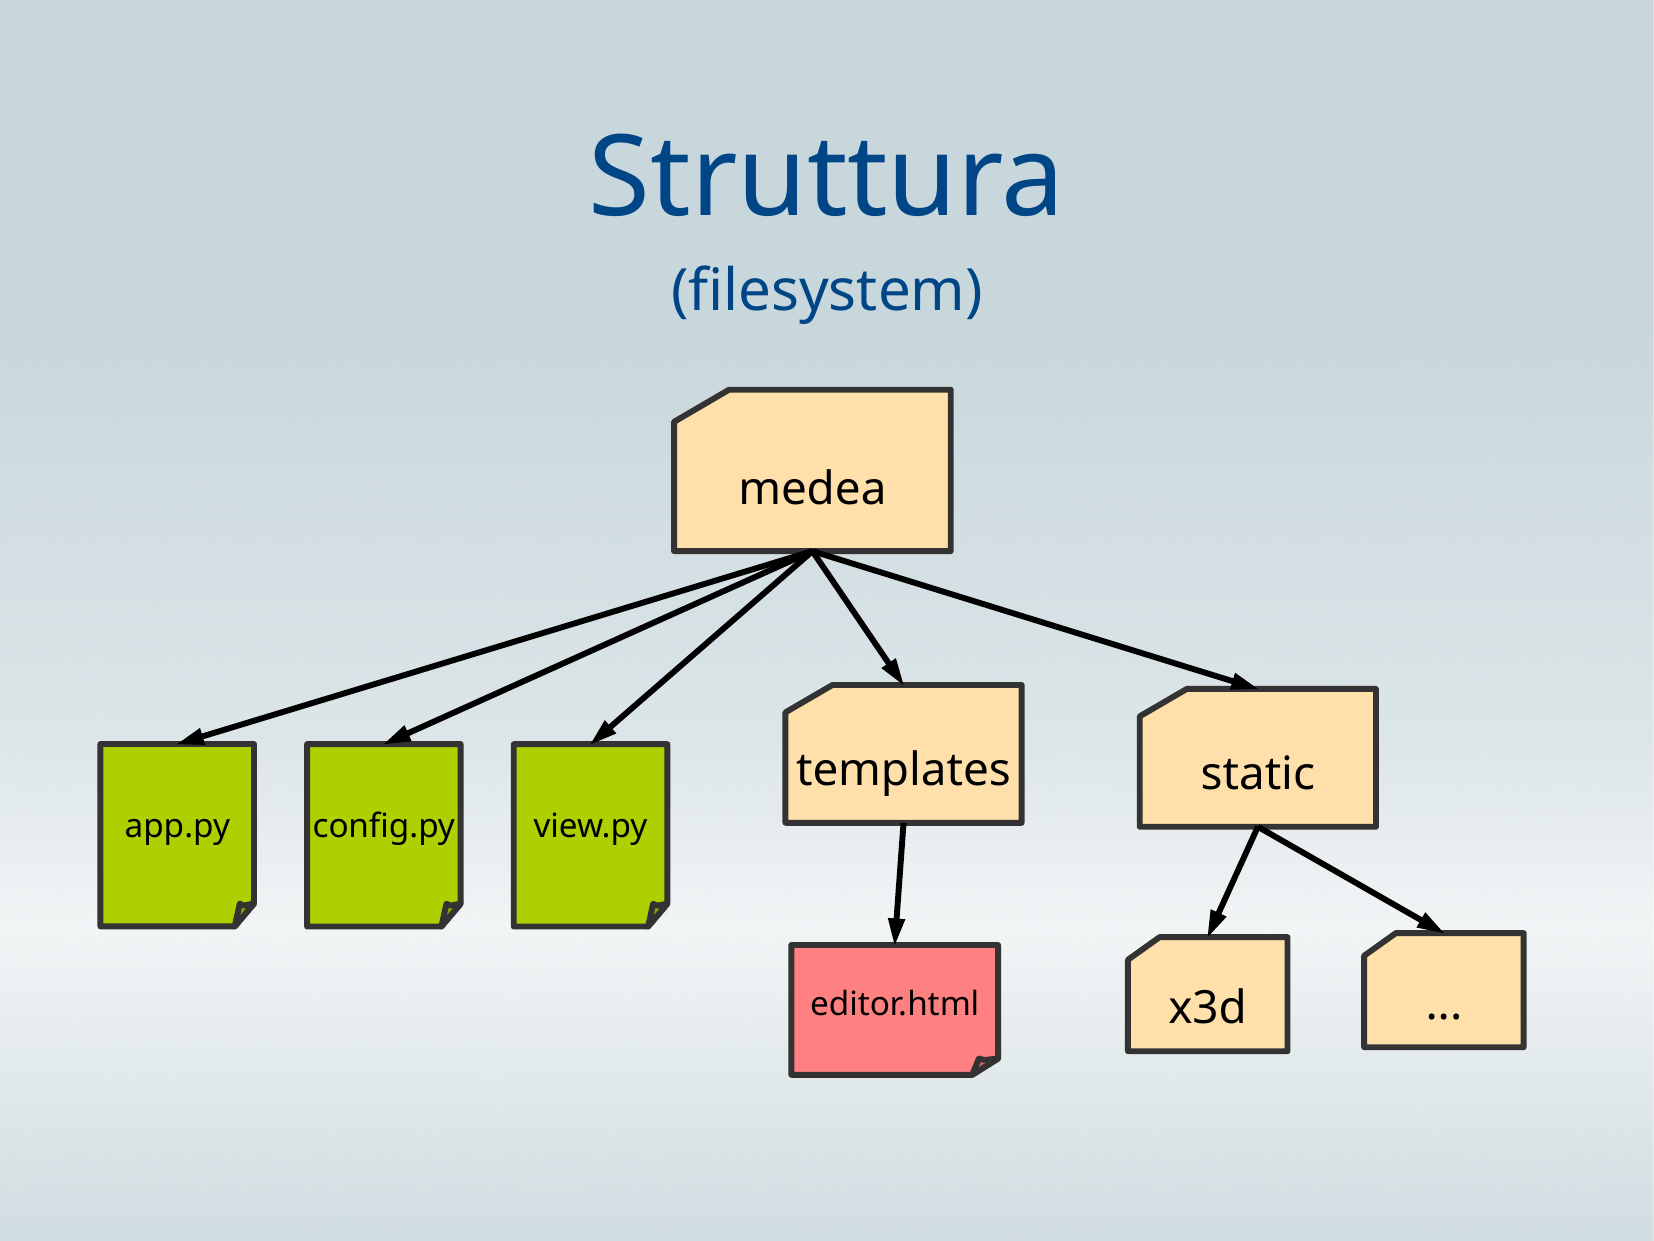

Struttura
(filesystem)
medea
templates
static
app.py
config.py
view.py
...
x3d
editor.html